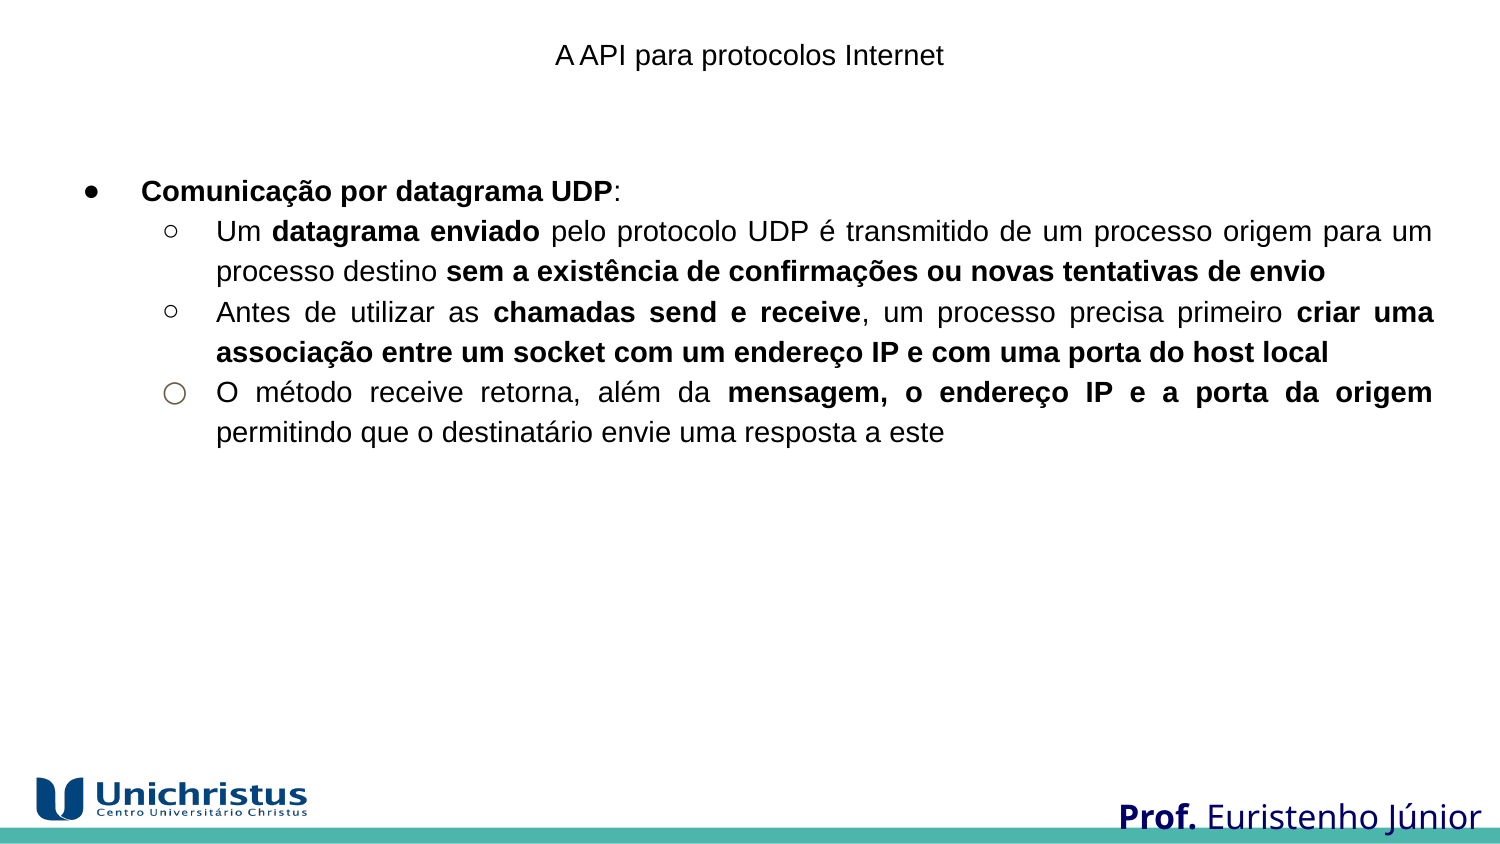

# A API para protocolos Internet
Comunicação por datagrama UDP:
Um datagrama enviado pelo protocolo UDP é transmitido de um processo origem para um processo destino sem a existência de confirmações ou novas tentativas de envio
Antes de utilizar as chamadas send e receive, um processo precisa primeiro criar uma associação entre um socket com um endereço IP e com uma porta do host local
O método receive retorna, além da mensagem, o endereço IP e a porta da origem permitindo que o destinatário envie uma resposta a este